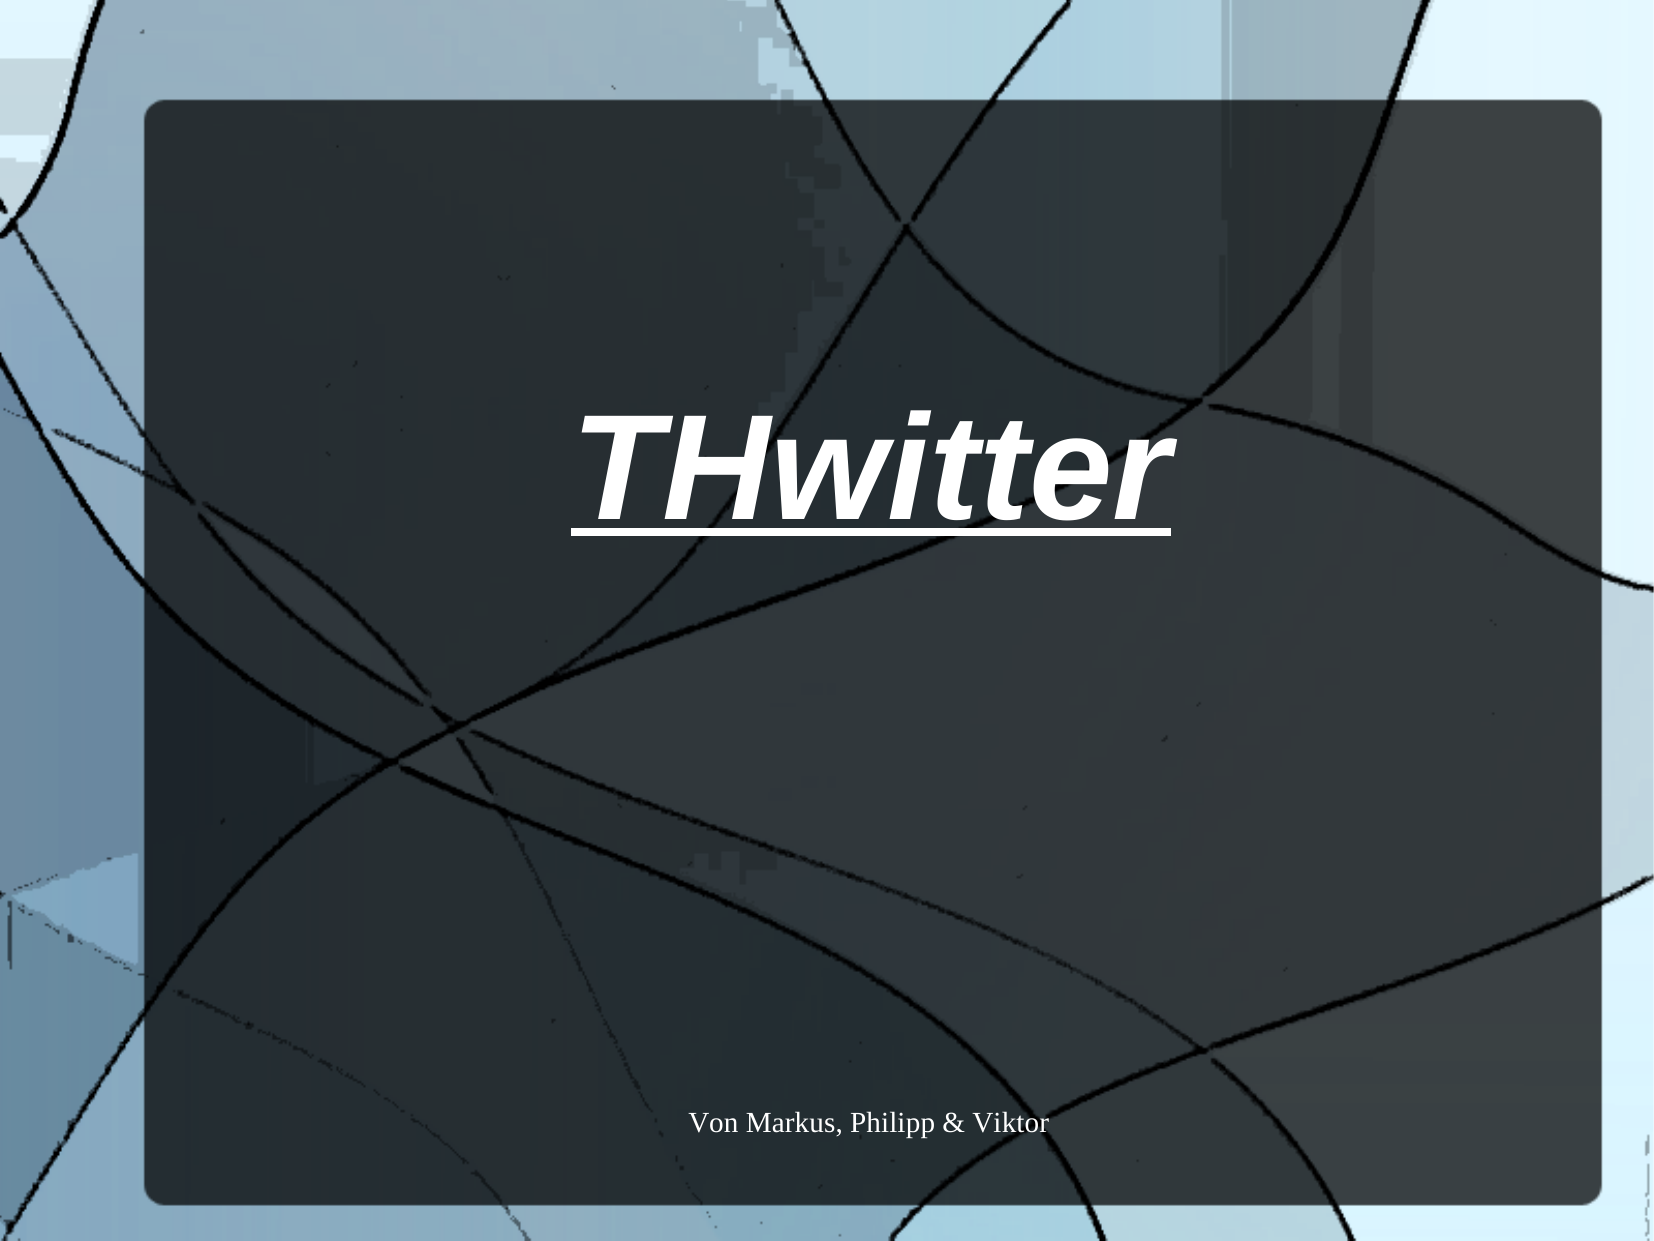

#
THwitter
Von Markus, Philipp & Viktor